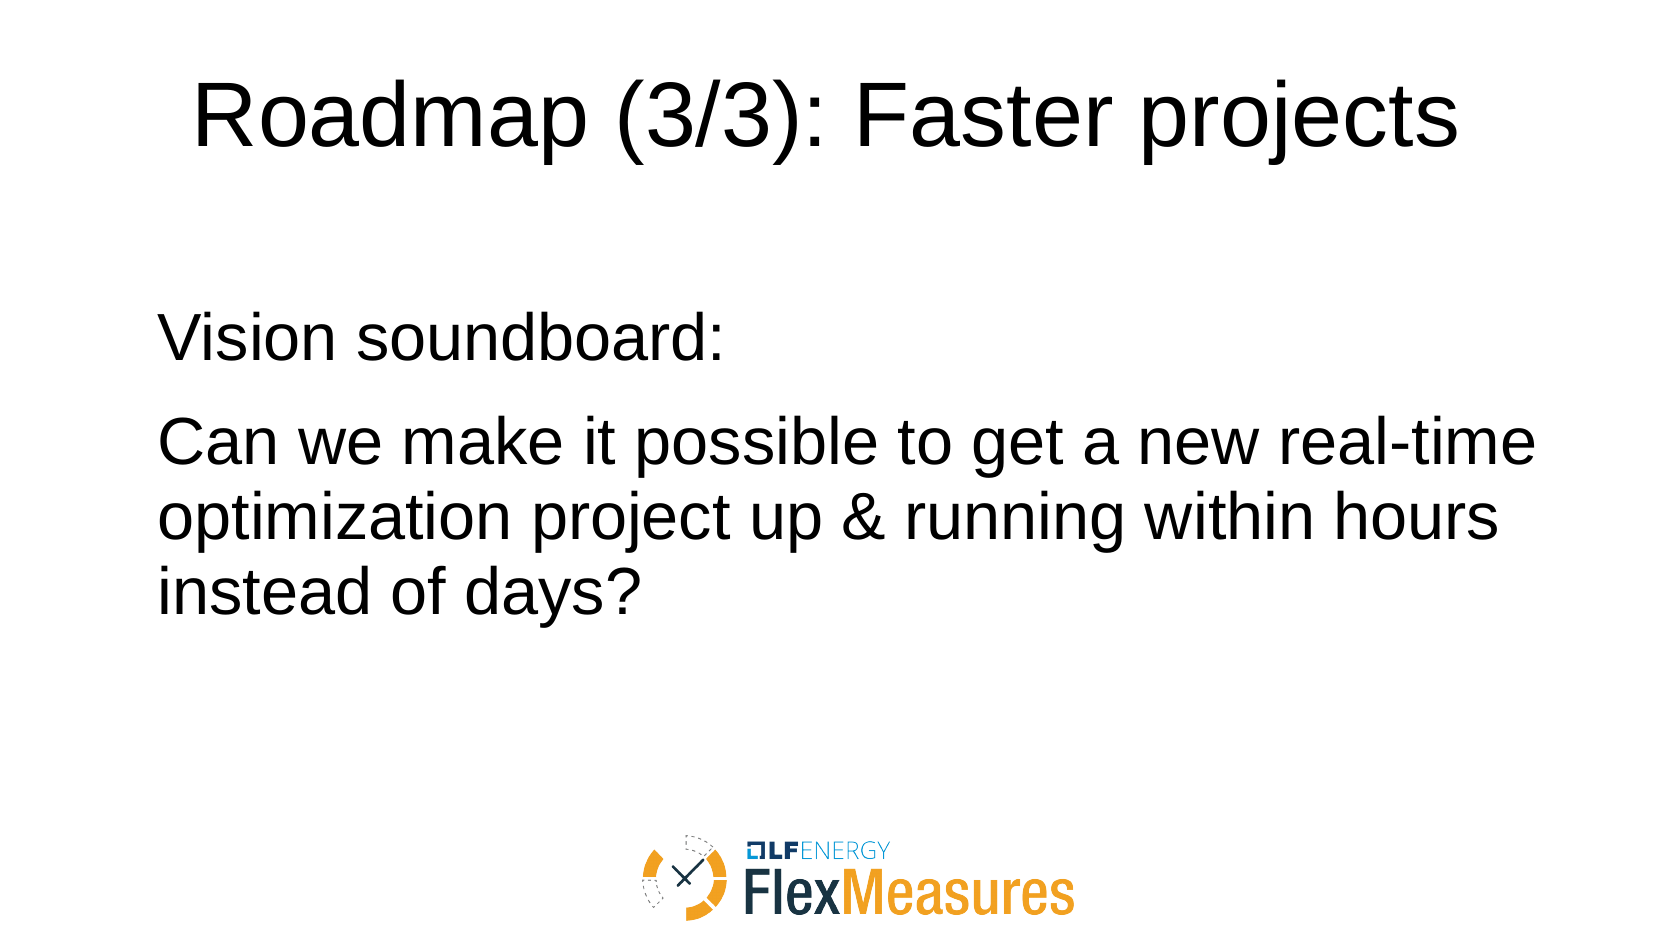

# Roadmap (3/3): Faster projects
Vision soundboard:
Can we make it possible to get a new real-time optimization project up & running within hours instead of days?